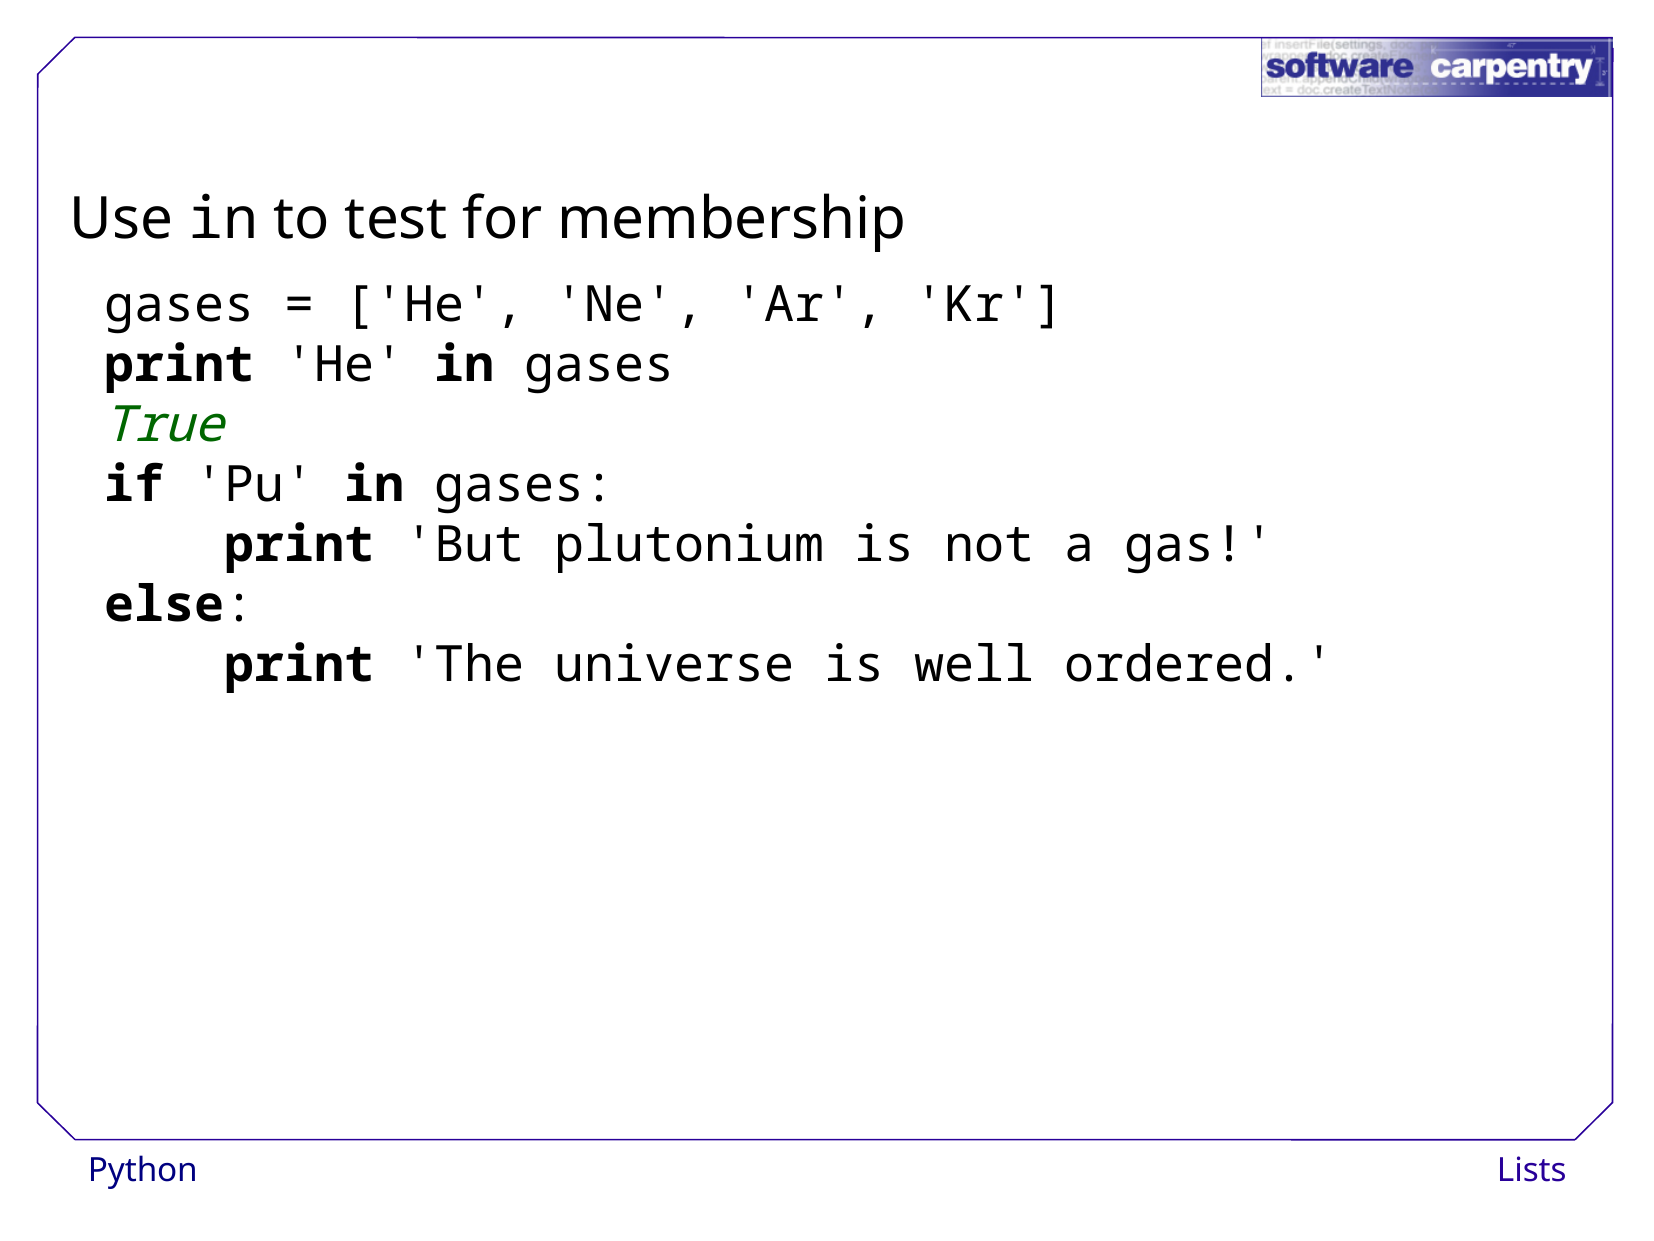

Use in to test for membership
gases = ['He', 'Ne', 'Ar', 'Kr']
print 'He' in gases
True
if 'Pu' in gases:
 print 'But plutonium is not a gas!'
else:
 print 'The universe is well ordered.'